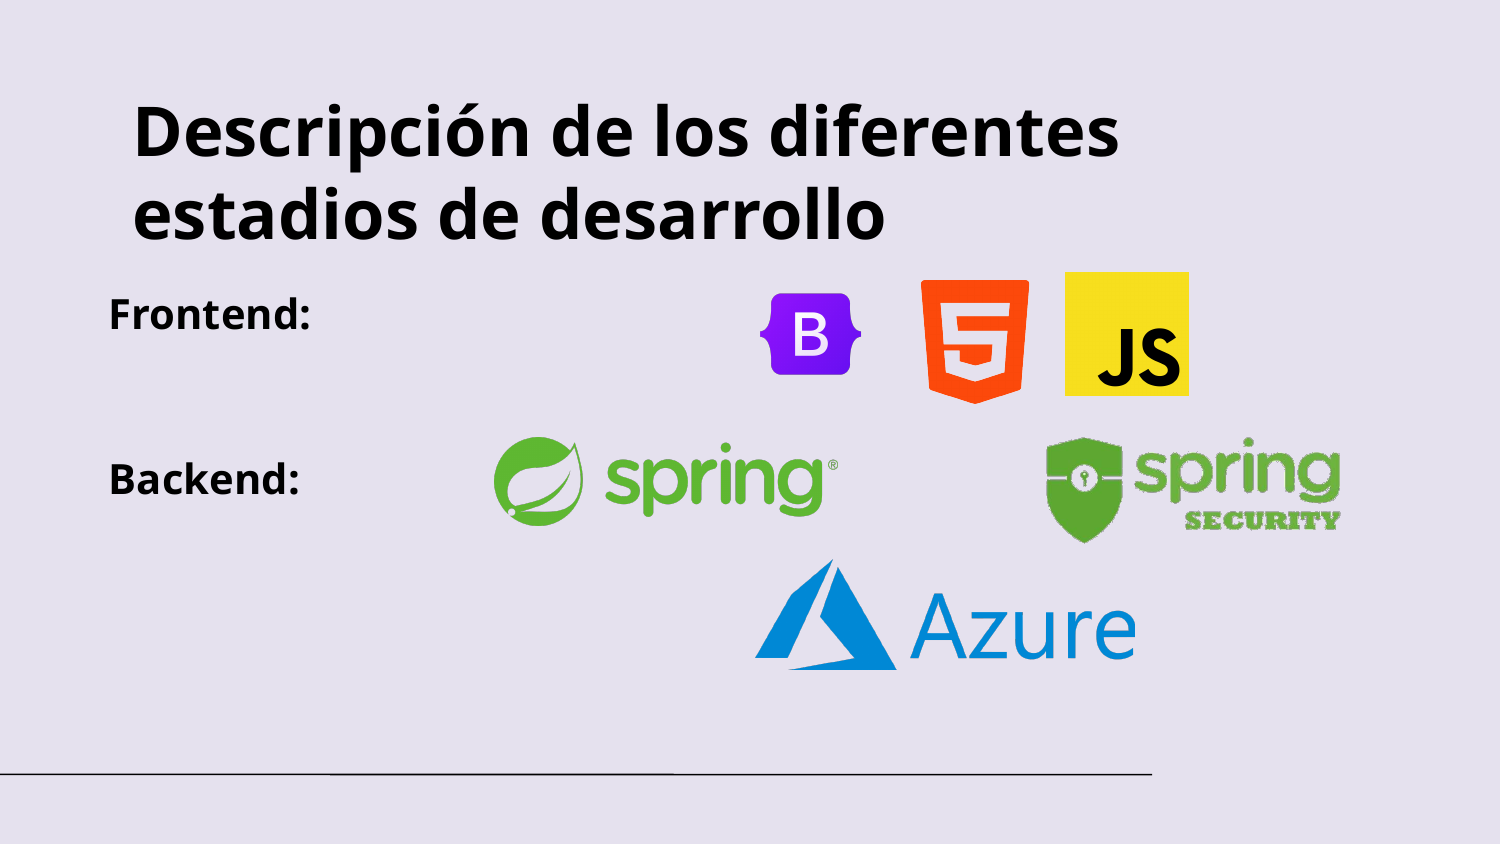

# Descripción de los diferentes estadios de desarrollo
Frontend:
Backend: